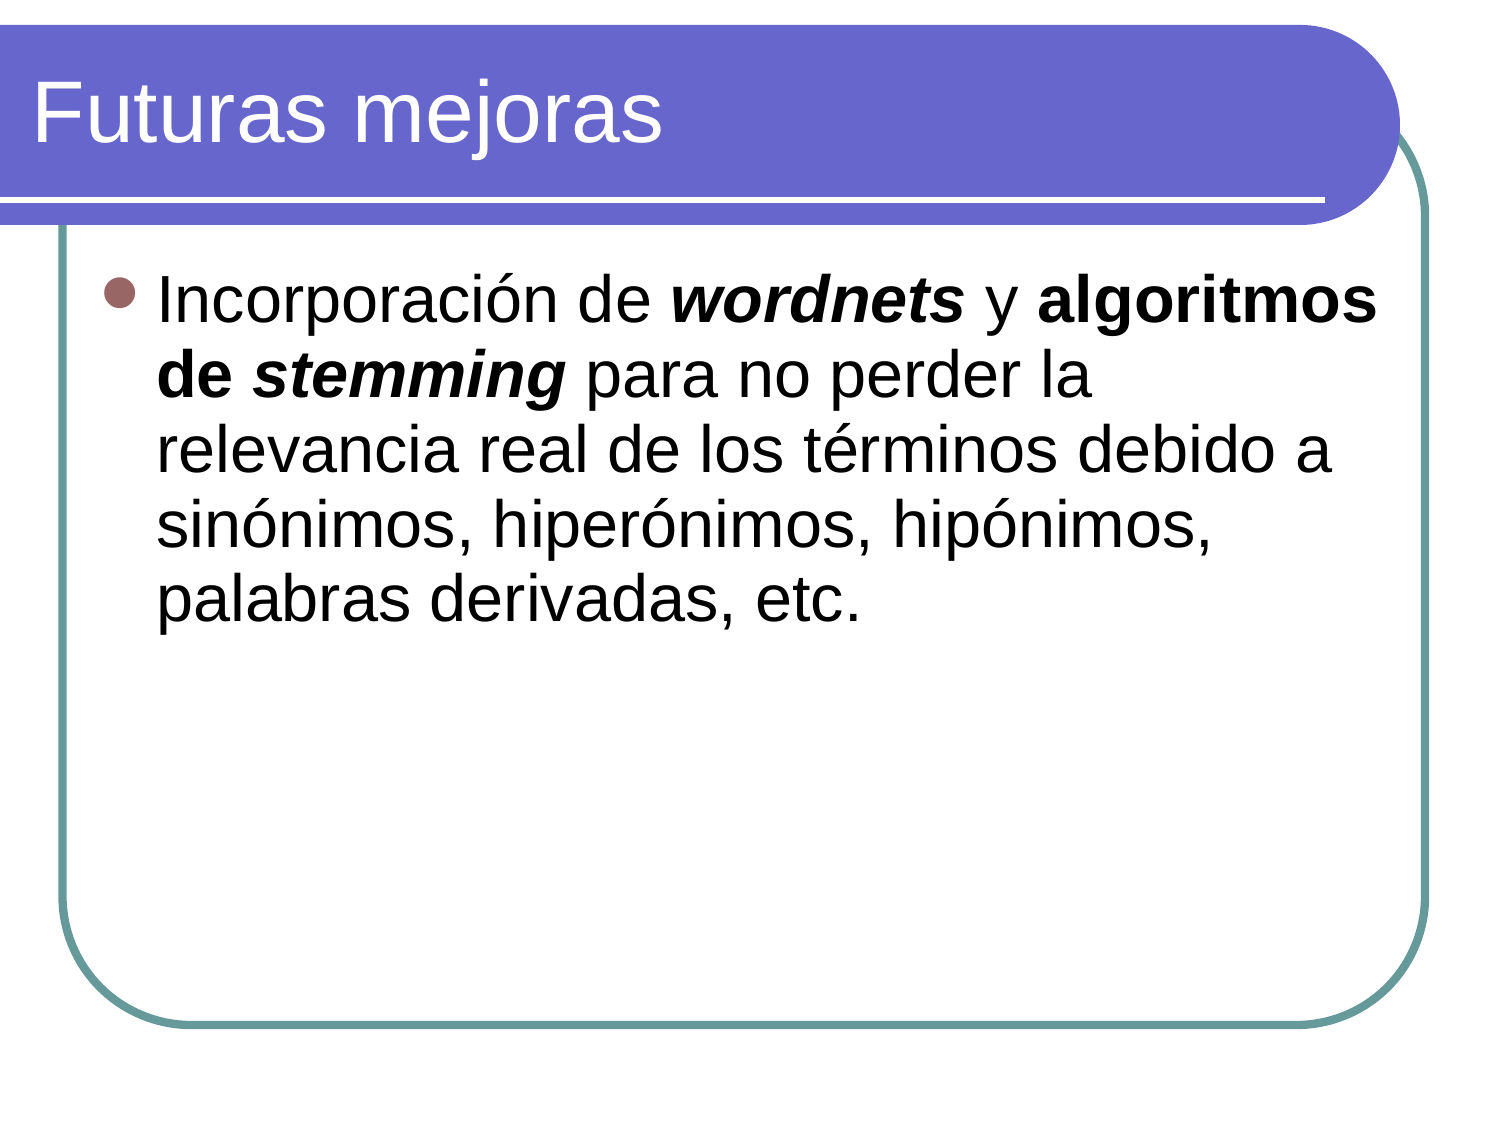

# Futuras mejoras
Incorporación de wordnets y algoritmos de stemming para no perder la relevancia real de los términos debido a sinónimos, hiperónimos, hipónimos, palabras derivadas, etc.